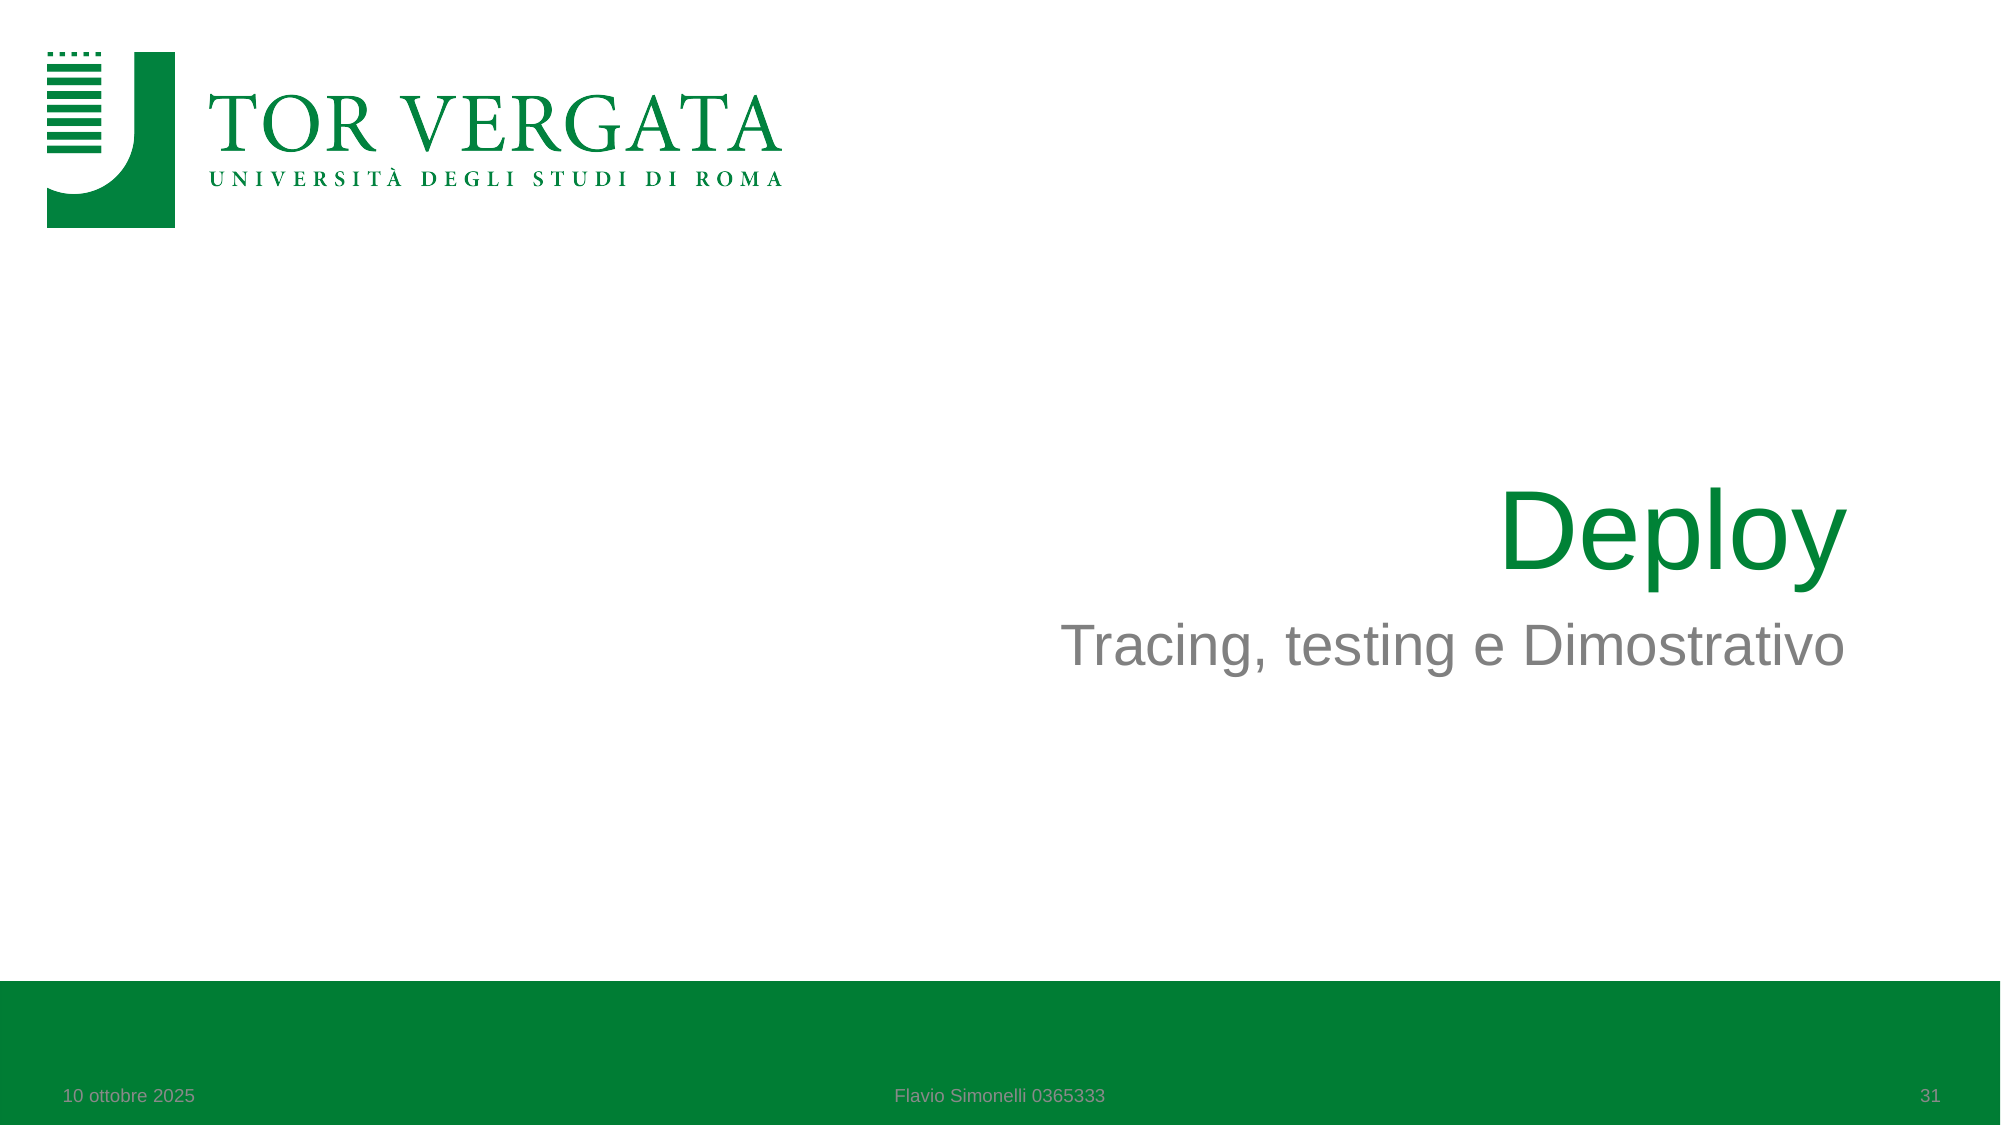

# Deploy
Tracing, testing e Dimostrativo
10 ottobre 2025
Flavio Simonelli 0365333
31